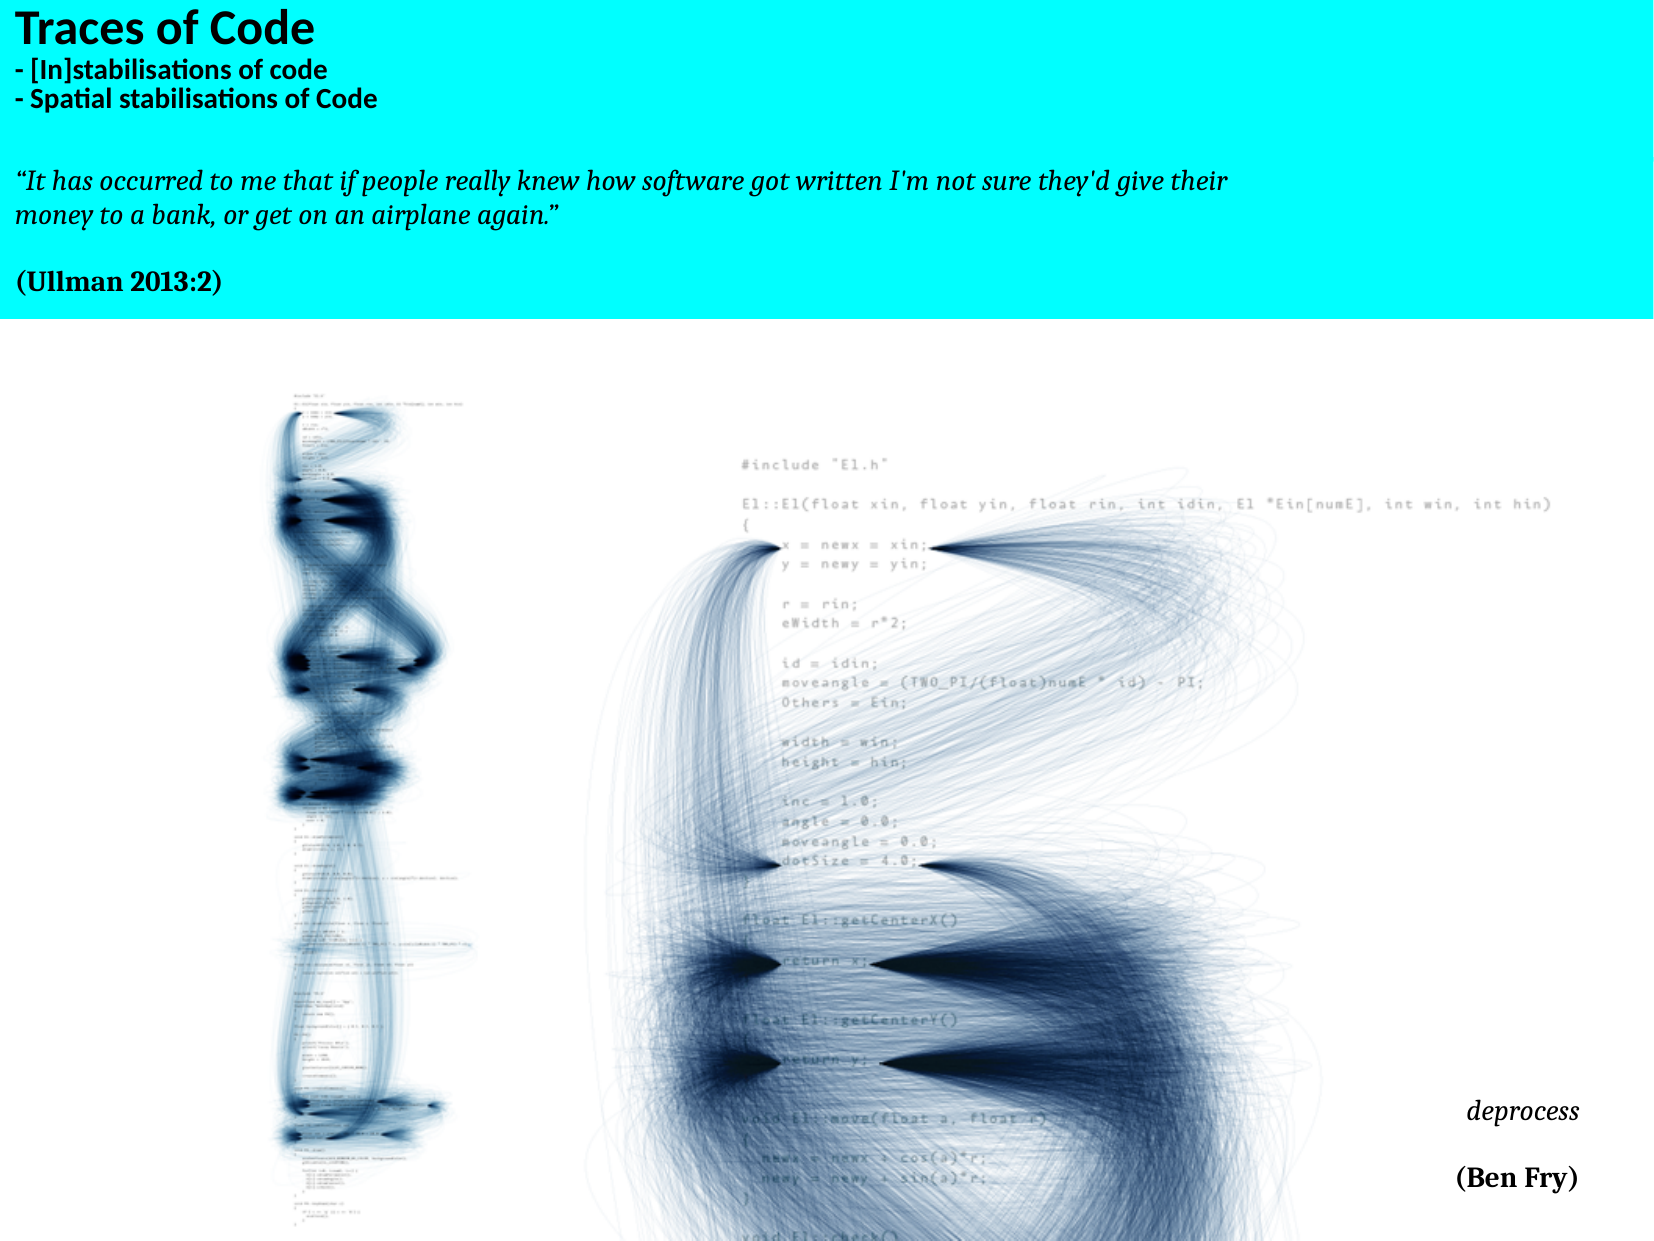

Traces of Code
- [In]stabilisations of code
- Spatial stabilisations of Code
“It has occurred to me that if people really knew how software got written I'm not sure they'd give their
money to a bank, or get on an airplane again.”
(Ullman 2013:2)
deprocess
(Ben Fry)